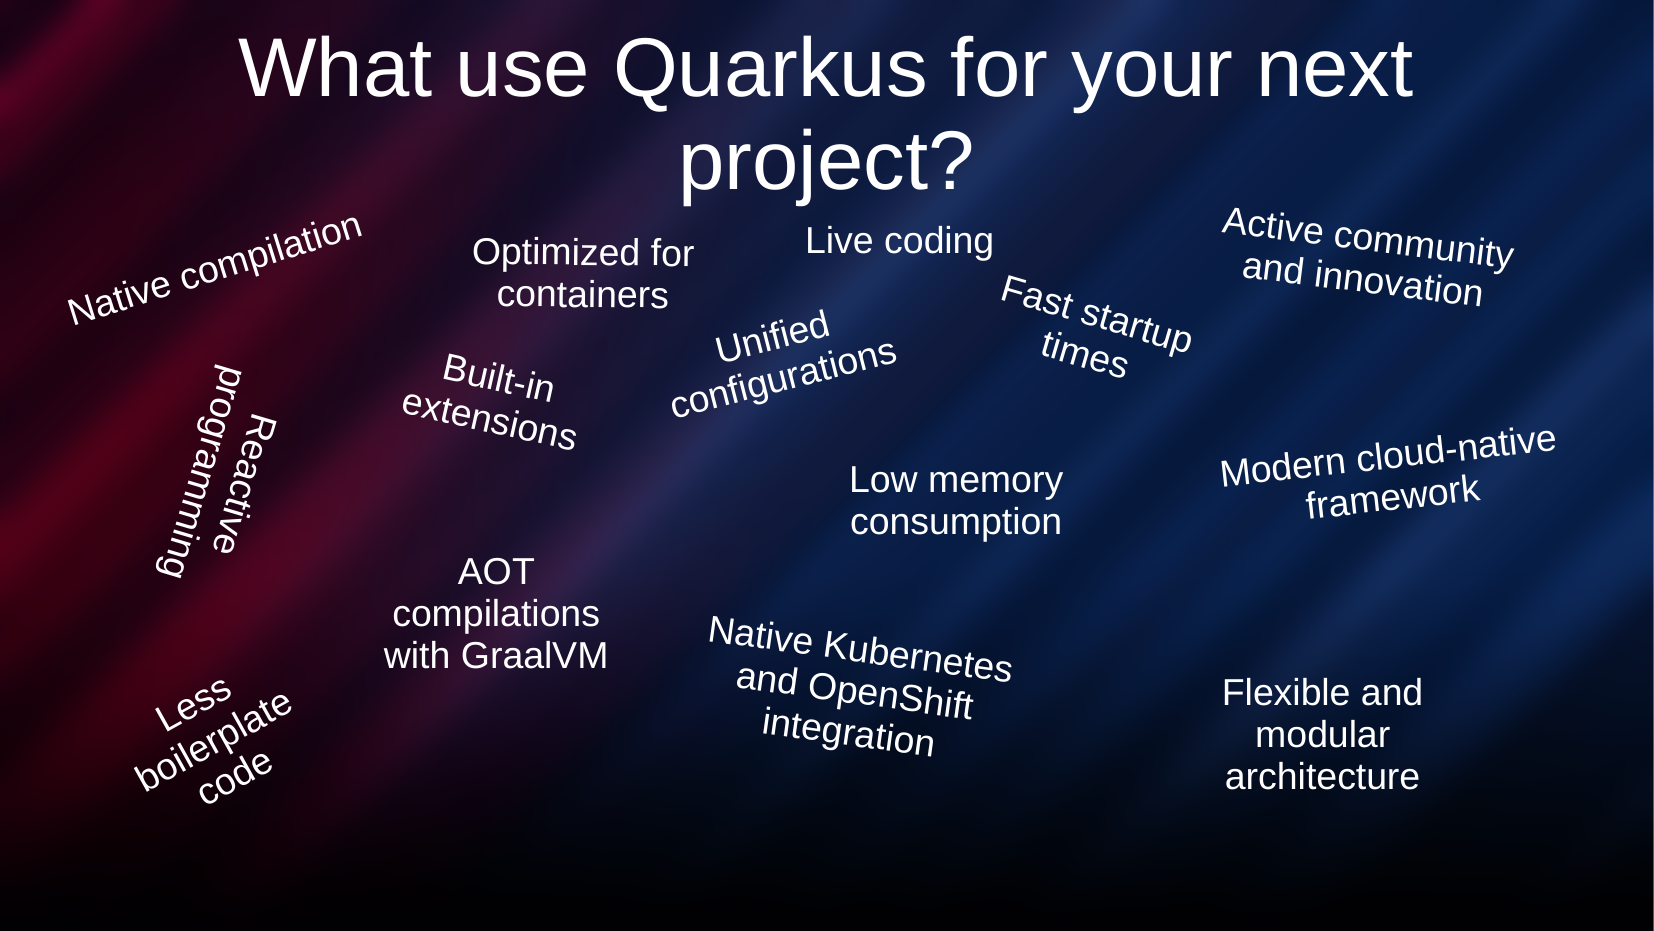

# What use Quarkus for your next project?
Active community and innovation
Live coding
Optimized for containers
Native compilation
Fast startup times
Unified configurations
Built-in extensions
Reactive programming
Modern cloud-native framework
Low memory consumption
AOT compilations with GraalVM
Native Kubernetes and OpenShift integration
Flexible and modular architecture
Less boilerplate code